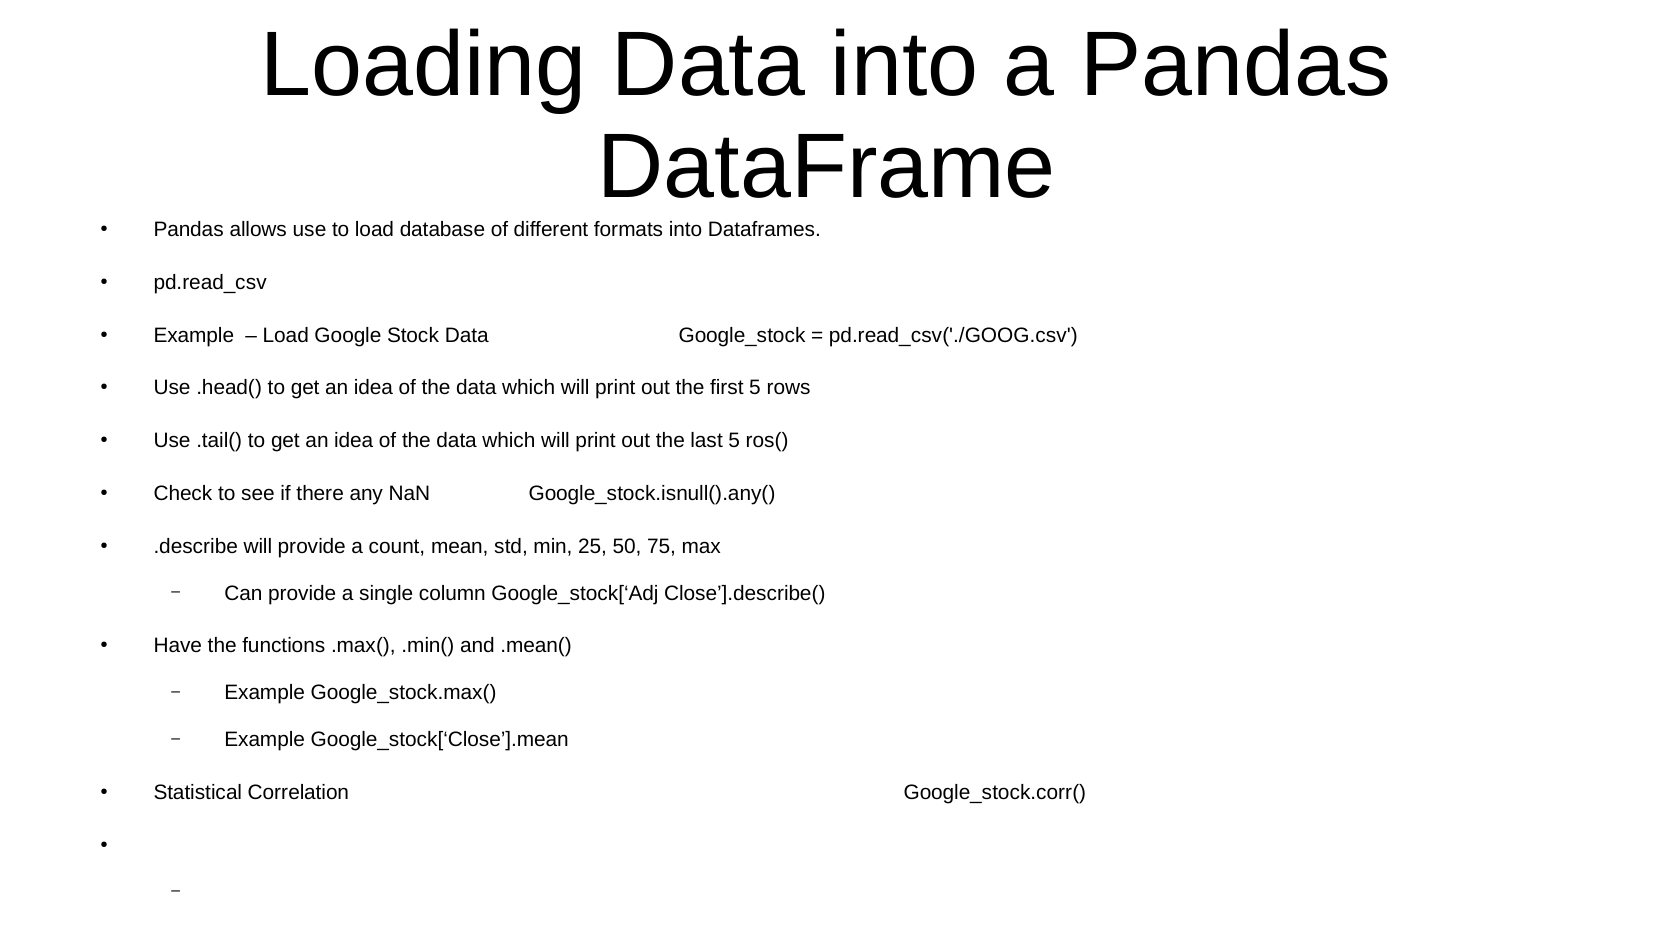

# Loading Data into a Pandas DataFrame
Pandas allows use to load database of different formats into Dataframes.
pd.read_csv
Example – Load Google Stock Data 			Google_stock = pd.read_csv('./GOOG.csv')
Use .head() to get an idea of the data which will print out the first 5 rows
Use .tail() to get an idea of the data which will print out the last 5 ros()
Check to see if there any NaN		Google_stock.isnull().any()
.describe will provide a count, mean, std, min, 25, 50, 75, max
Can provide a single column Google_stock[‘Adj Close’].describe()
Have the functions .max(), .min() and .mean()
Example Google_stock.max()
Example Google_stock[‘Close’].mean
Statistical Correlation 								Google_stock.corr()